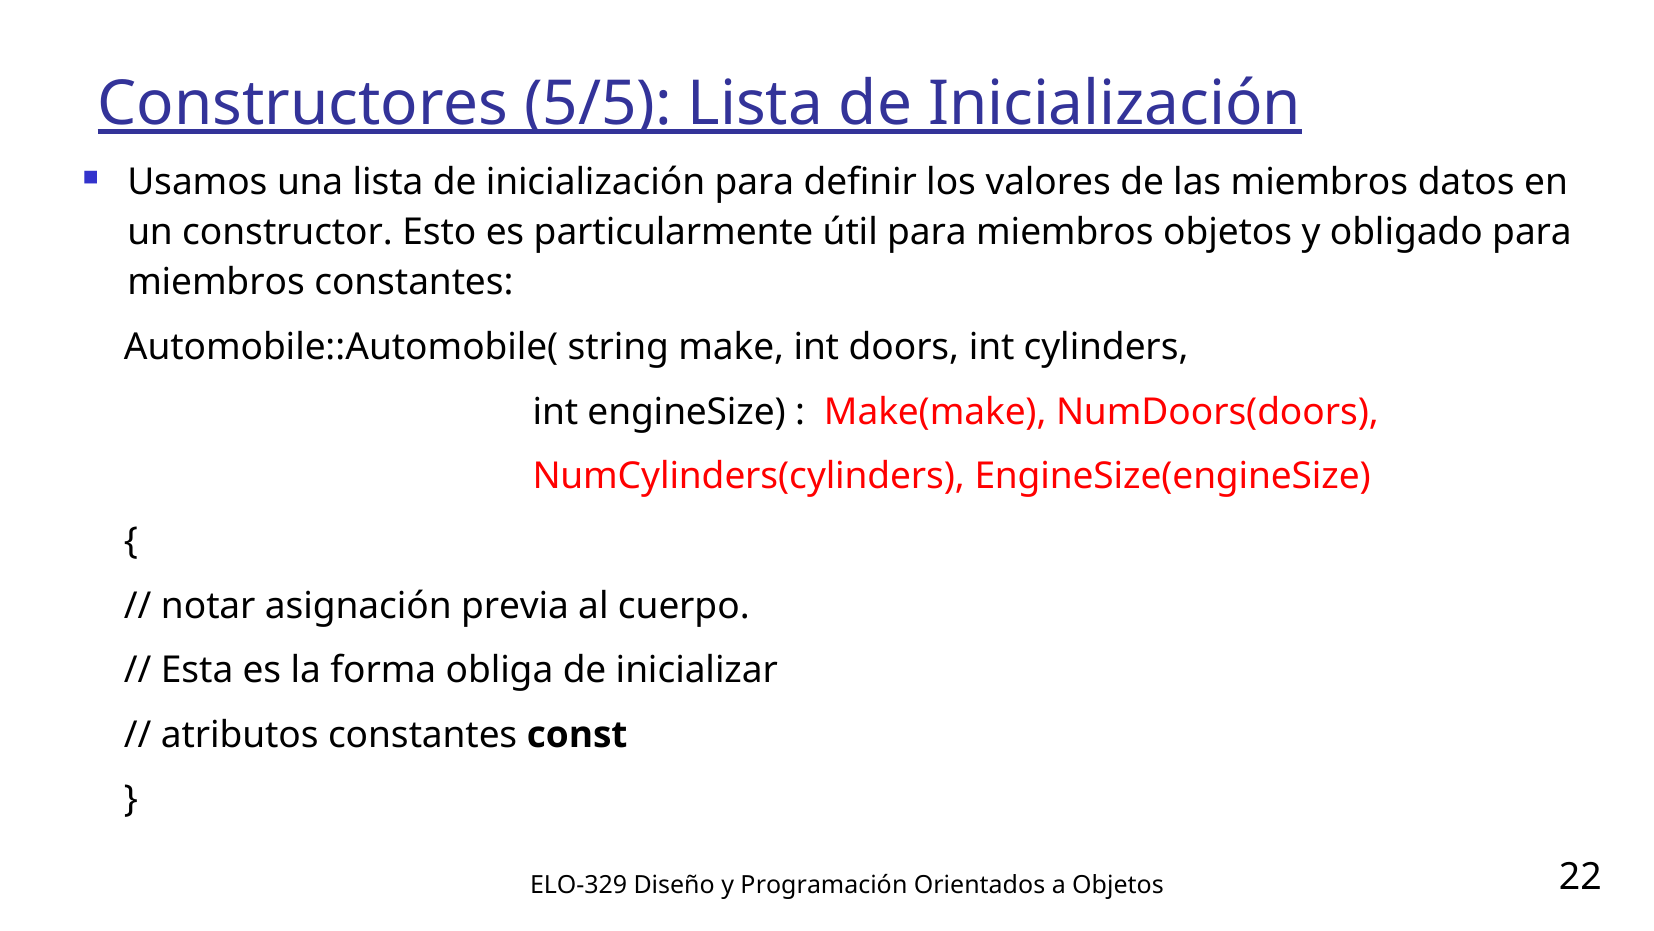

# Constructores (5/5): Lista de Inicialización
Usamos una lista de inicialización para definir los valores de las miembros datos en un constructor. Esto es particularmente útil para miembros objetos y obligado para miembros constantes:
Automobile::Automobile( string make, int doors, int cylinders,
 int engineSize) : Make(make), NumDoors(doors),
 NumCylinders(cylinders), EngineSize(engineSize)‏
{
// notar asignación previa al cuerpo.
// Esta es la forma obliga de inicializar
// atributos constantes const
}
22